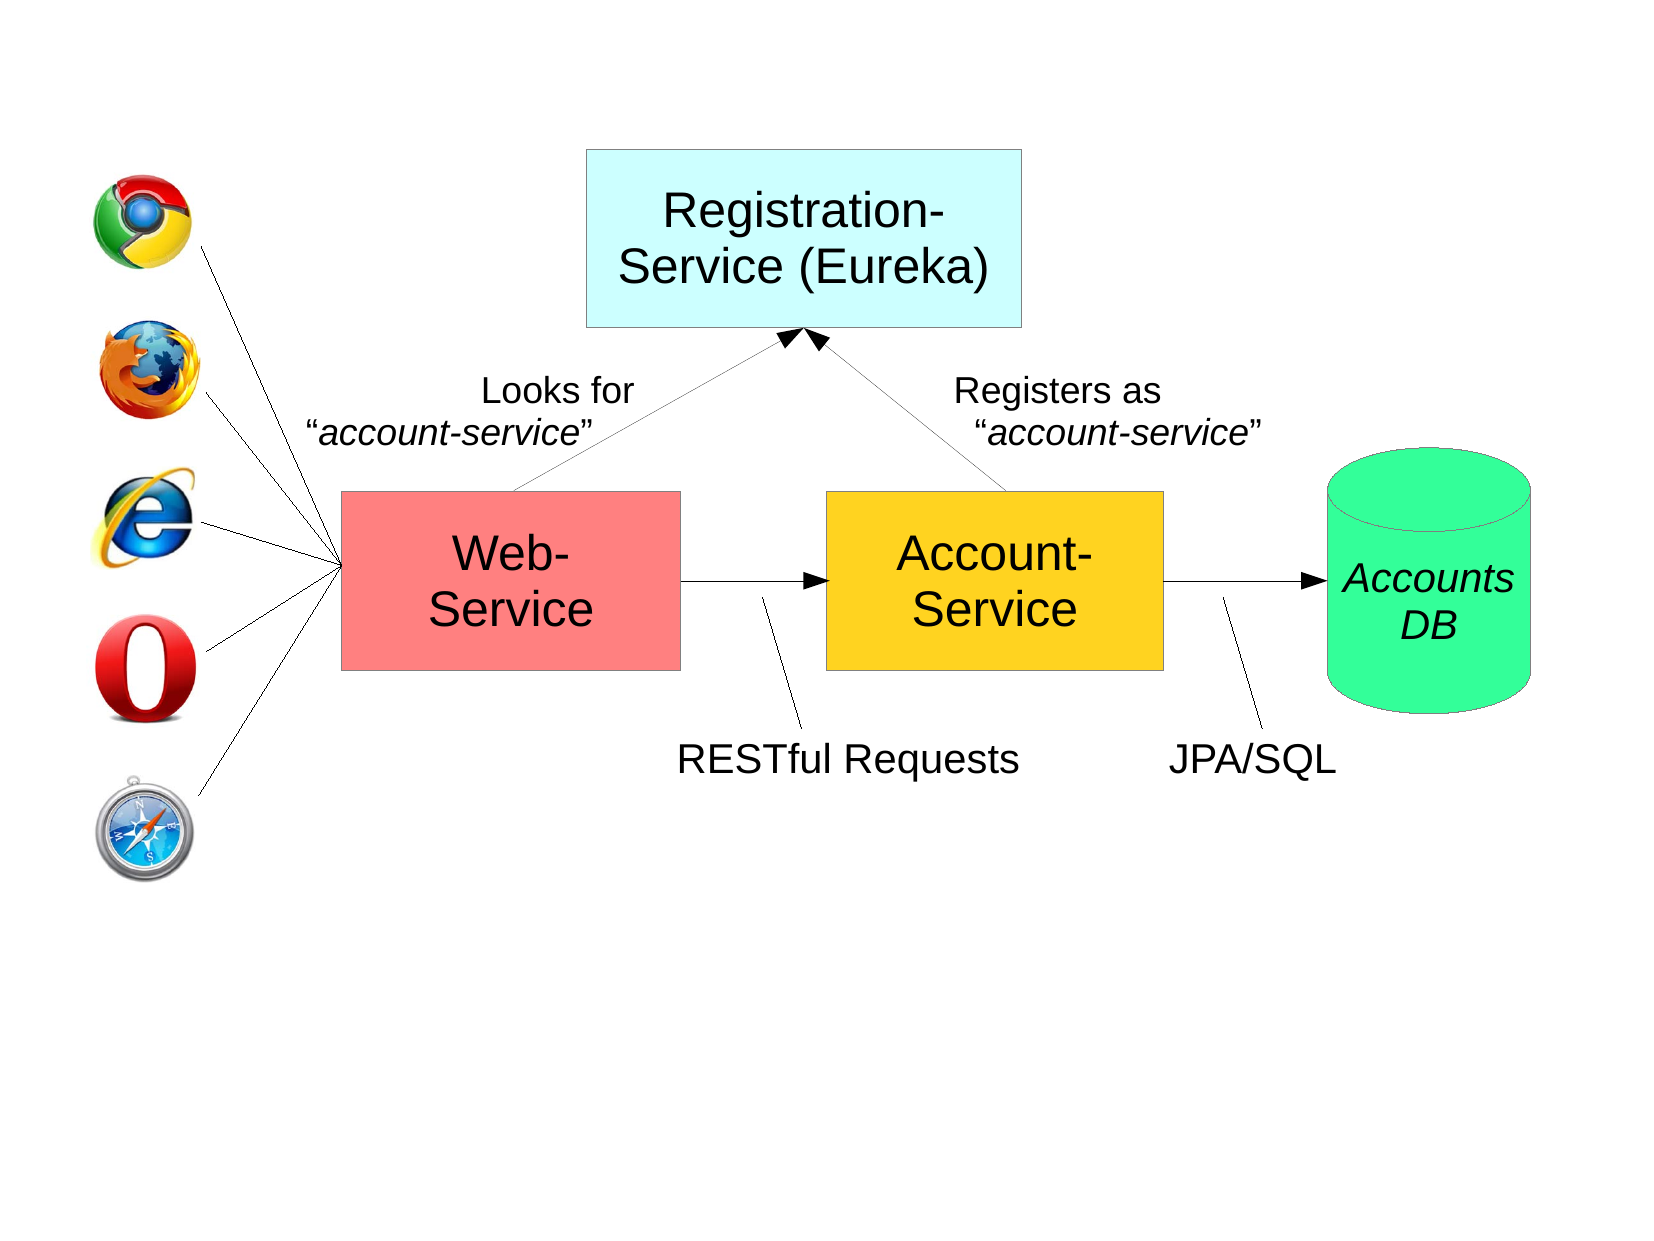

Registration-
Service (Eureka)
Looks for
“account-service”
Registers as
 “account-service”
Accounts
DB
Web-
Service
Account-
Service
RESTful Requests
JPA/SQL